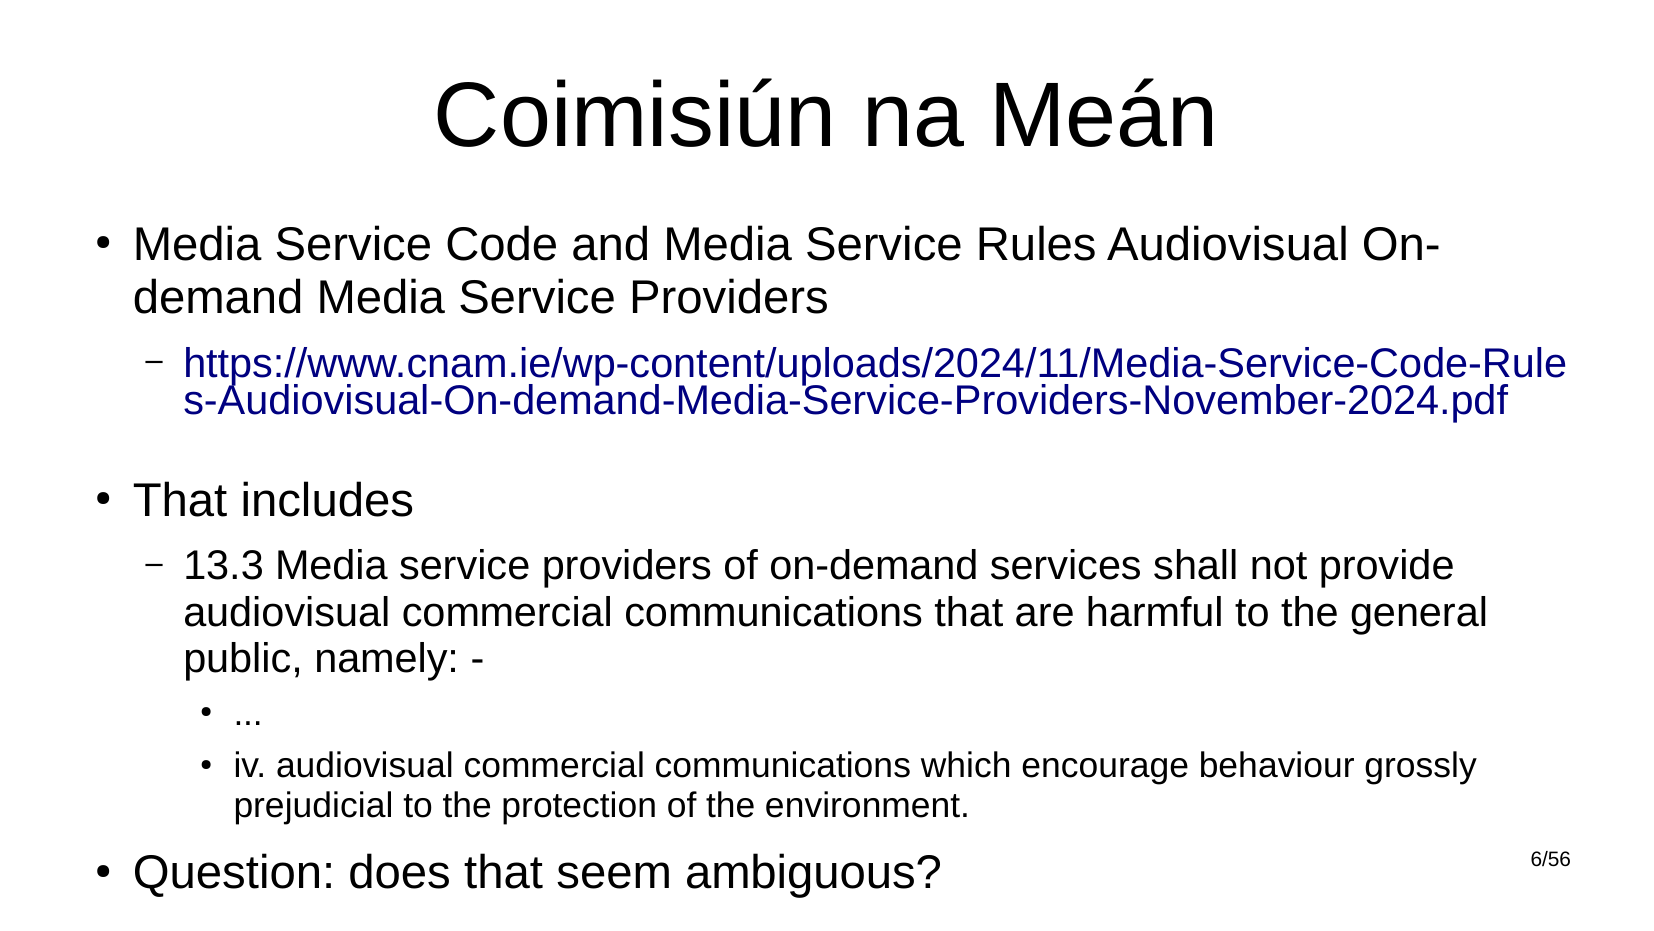

# Coimisiún na Meán
Media Service Code and Media Service Rules Audiovisual On-demand Media Service Providers
https://www.cnam.ie/wp-content/uploads/2024/11/Media-Service-Code-Rules-Audiovisual-On-demand-Media-Service-Providers-November-2024.pdf
That includes
13.3 Media service providers of on-demand services shall not provide audiovisual commercial communications that are harmful to the general public, namely: -
...
iv. audiovisual commercial communications which encourage behaviour grossly prejudicial to the protection of the environment.
Question: does that seem ambiguous?
6